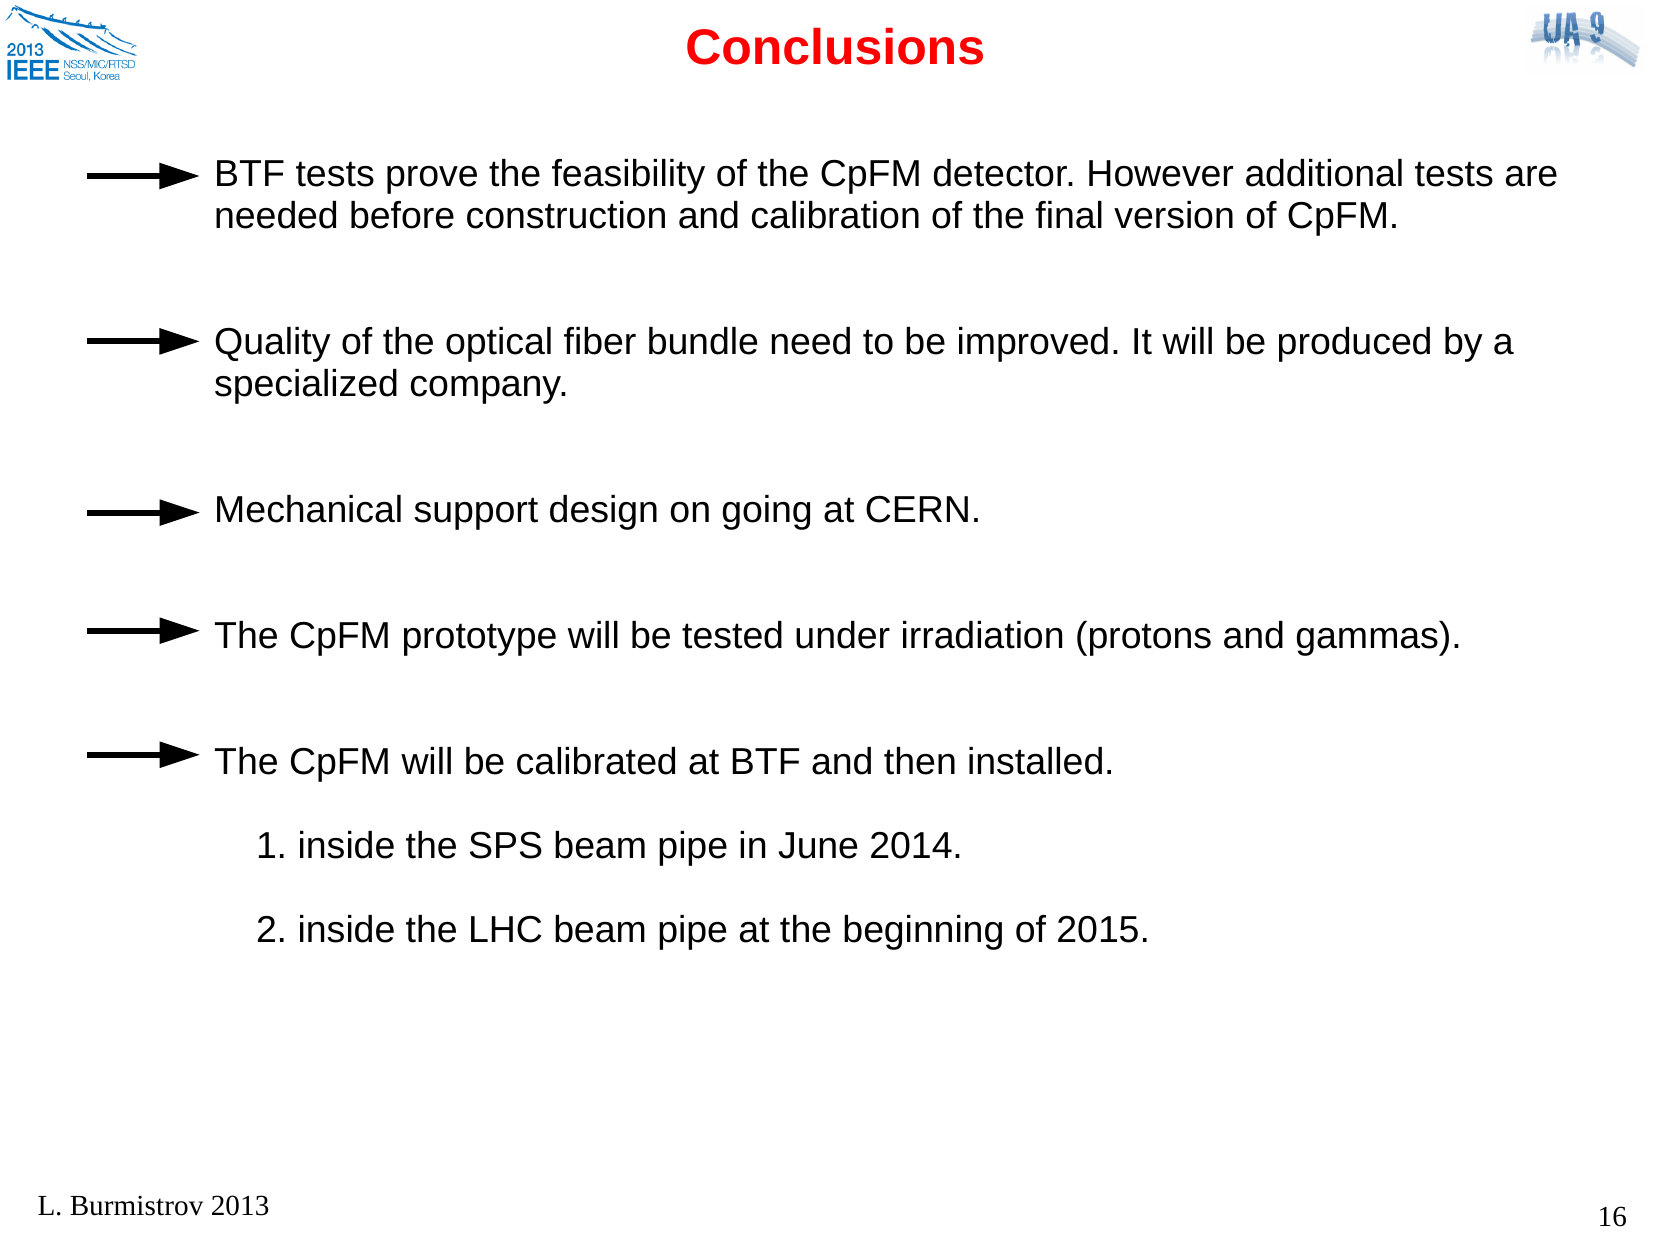

Conclusions
BTF tests prove the feasibility of the CpFM detector. However additional tests are needed before construction and calibration of the final version of CpFM.
Quality of the optical fiber bundle need to be improved. It will be produced by a specialized company.
Mechanical support design on going at CERN.
The CpFM prototype will be tested under irradiation (protons and gammas).
The CpFM will be calibrated at BTF and then installed.
 1. inside the SPS beam pipe in June 2014.
 2. inside the LHC beam pipe at the beginning of 2015.
L. Burmistrov 2013
16